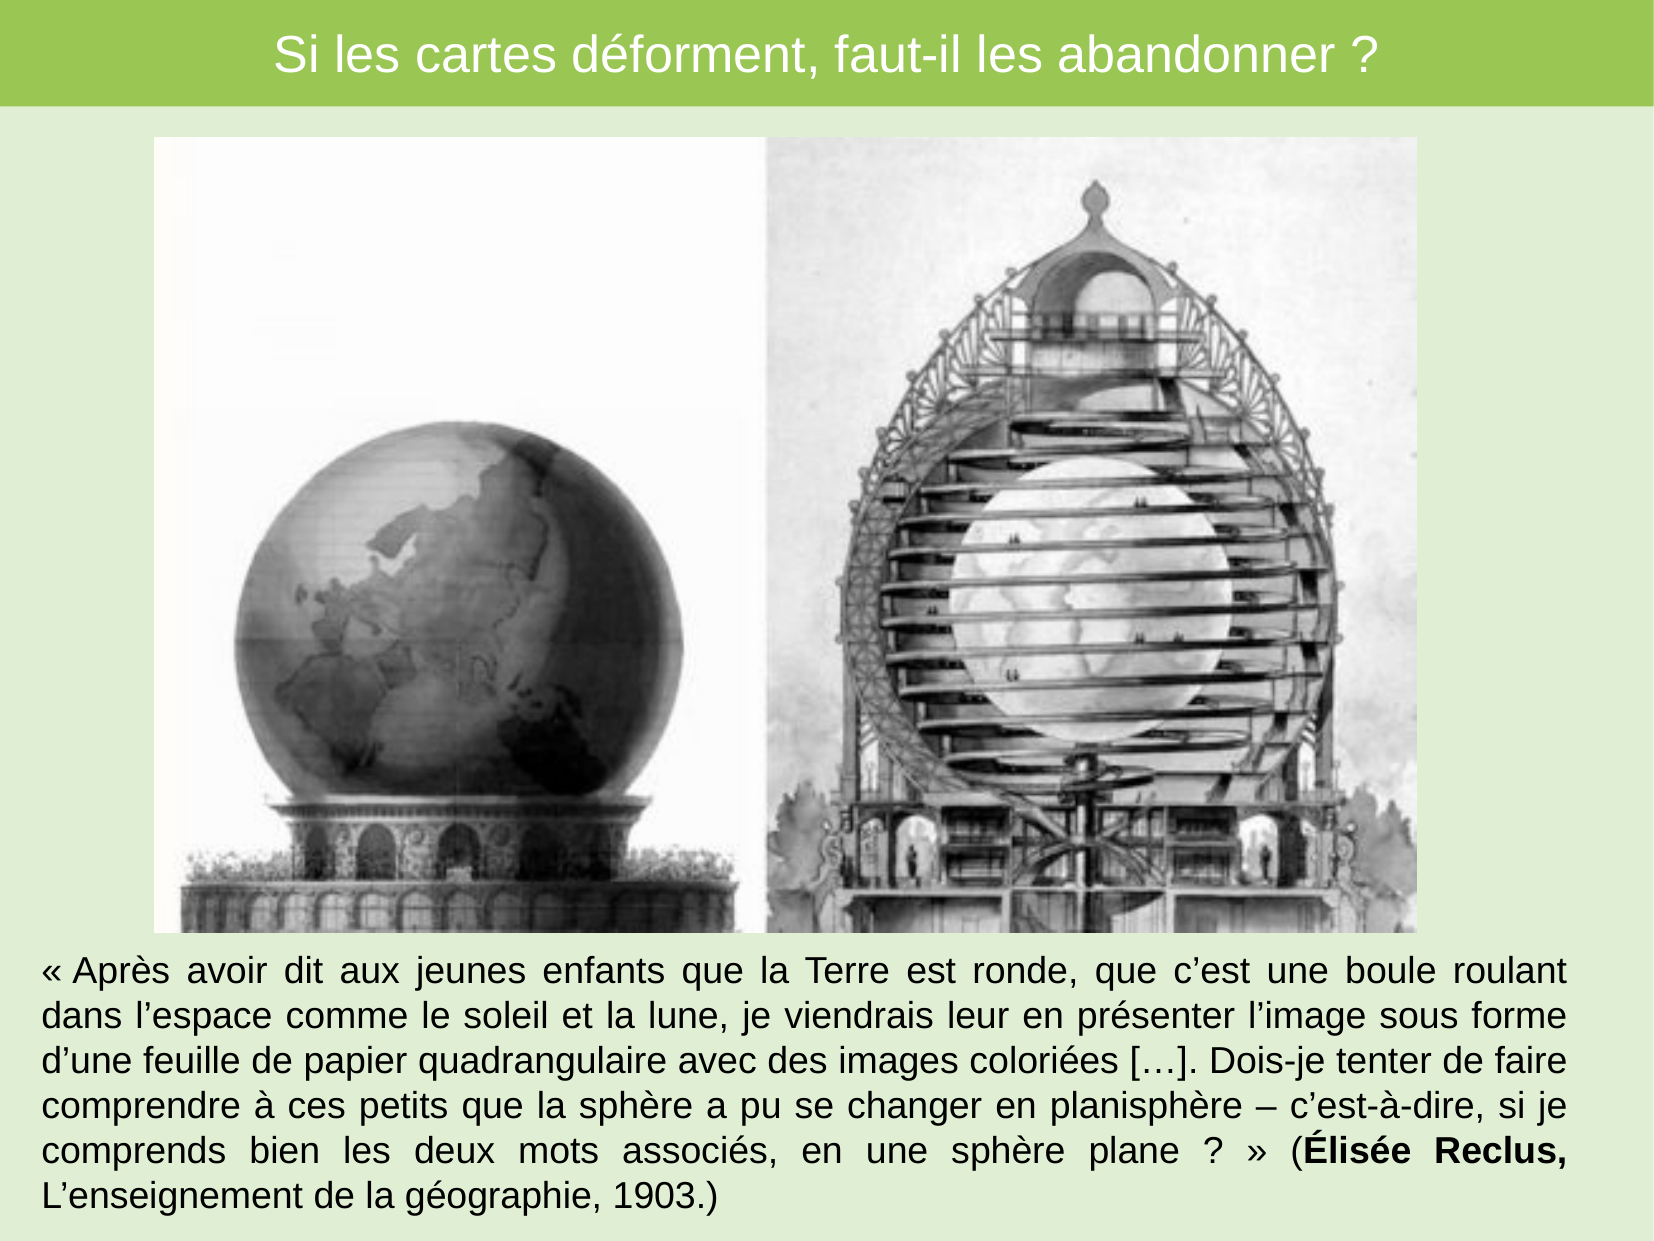

# Si les cartes déforment, faut-il les abandonner ?
« Après avoir dit aux jeunes enfants que la Terre est ronde, que c’est une boule roulant dans l’espace comme le soleil et la lune, je viendrais leur en présenter l’image sous forme d’une feuille de papier quadrangulaire avec des images coloriées […]. Dois-je tenter de faire comprendre à ces petits que la sphère a pu se changer en planisphère – c’est-à-dire, si je comprends bien les deux mots associés, en une sphère plane ? » (Élisée Reclus, L’enseignement de la géographie, 1903.)